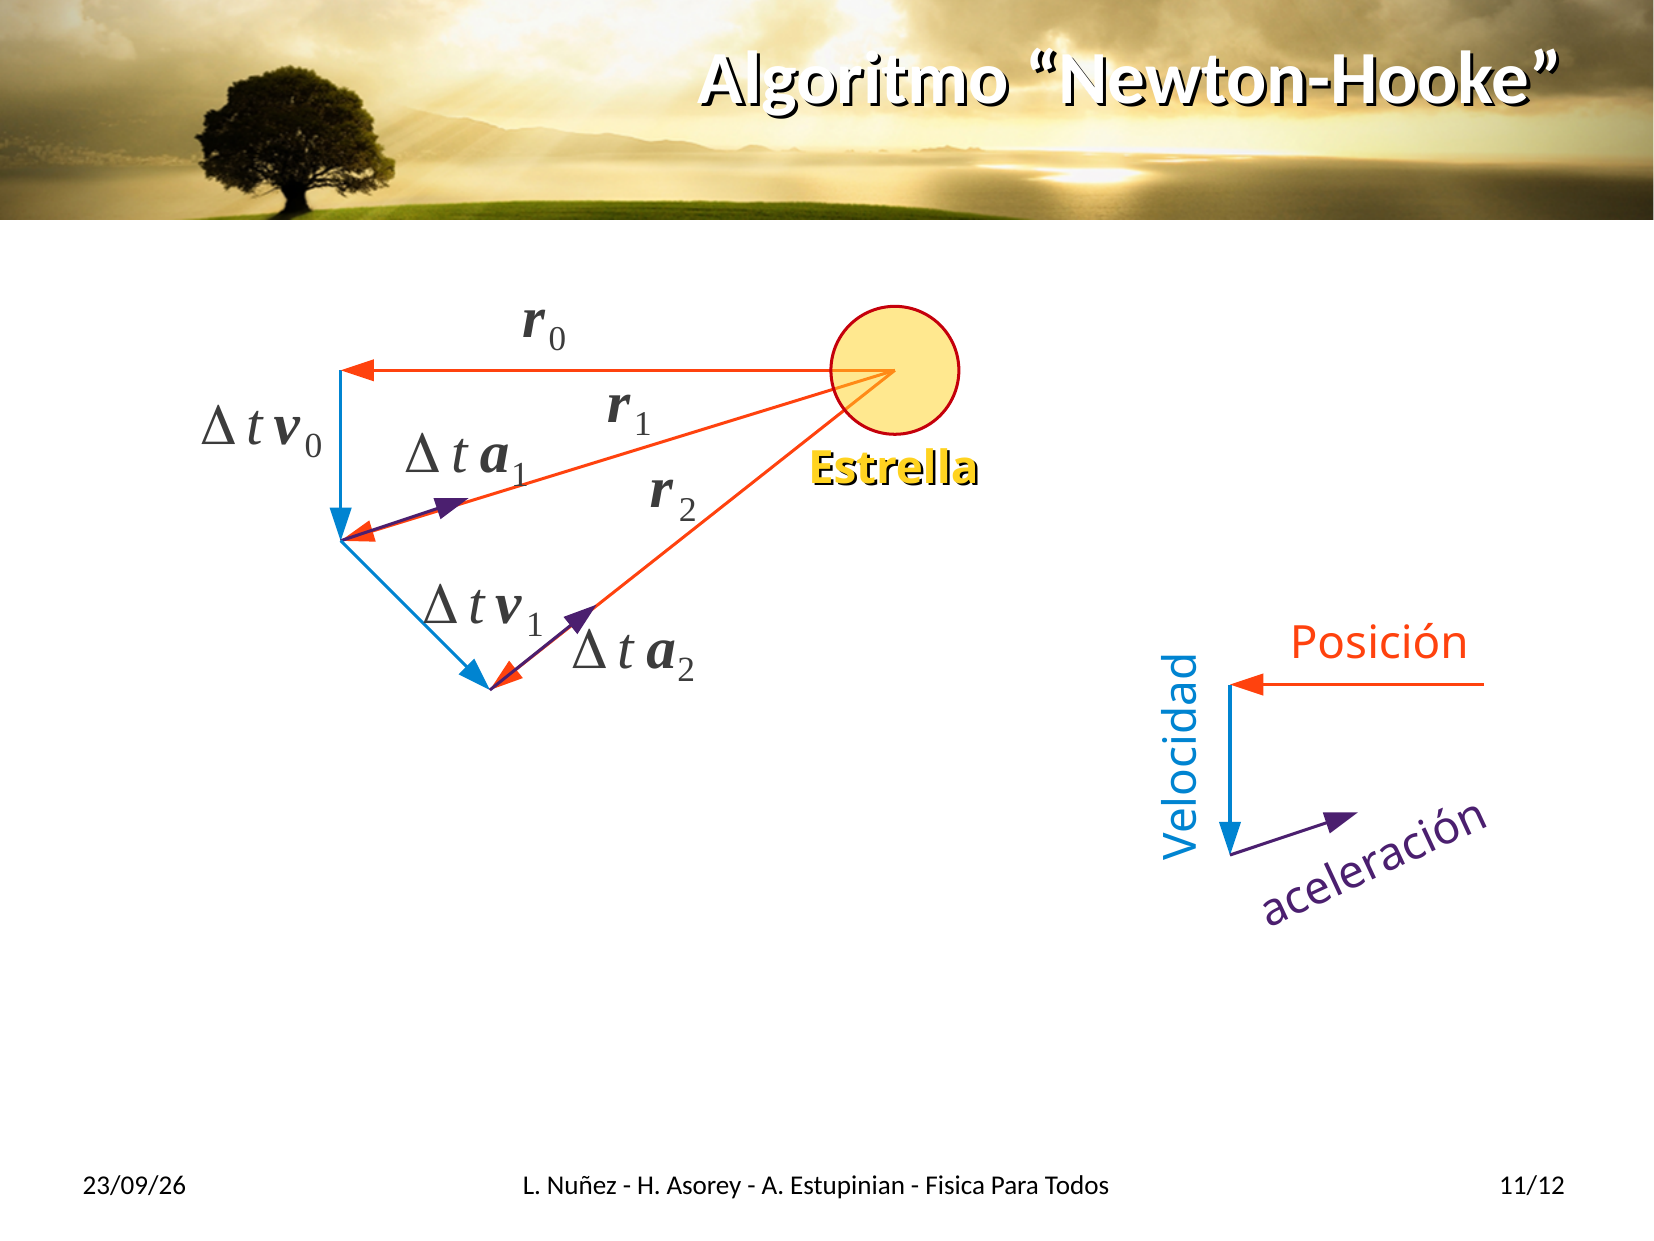

# Algoritmo “Newton-Hooke”
Estrella
Posición
Velocidad
aceleración
L. Nuñez - H. Asorey - A. Estupinian - Fisica Para Todos
11